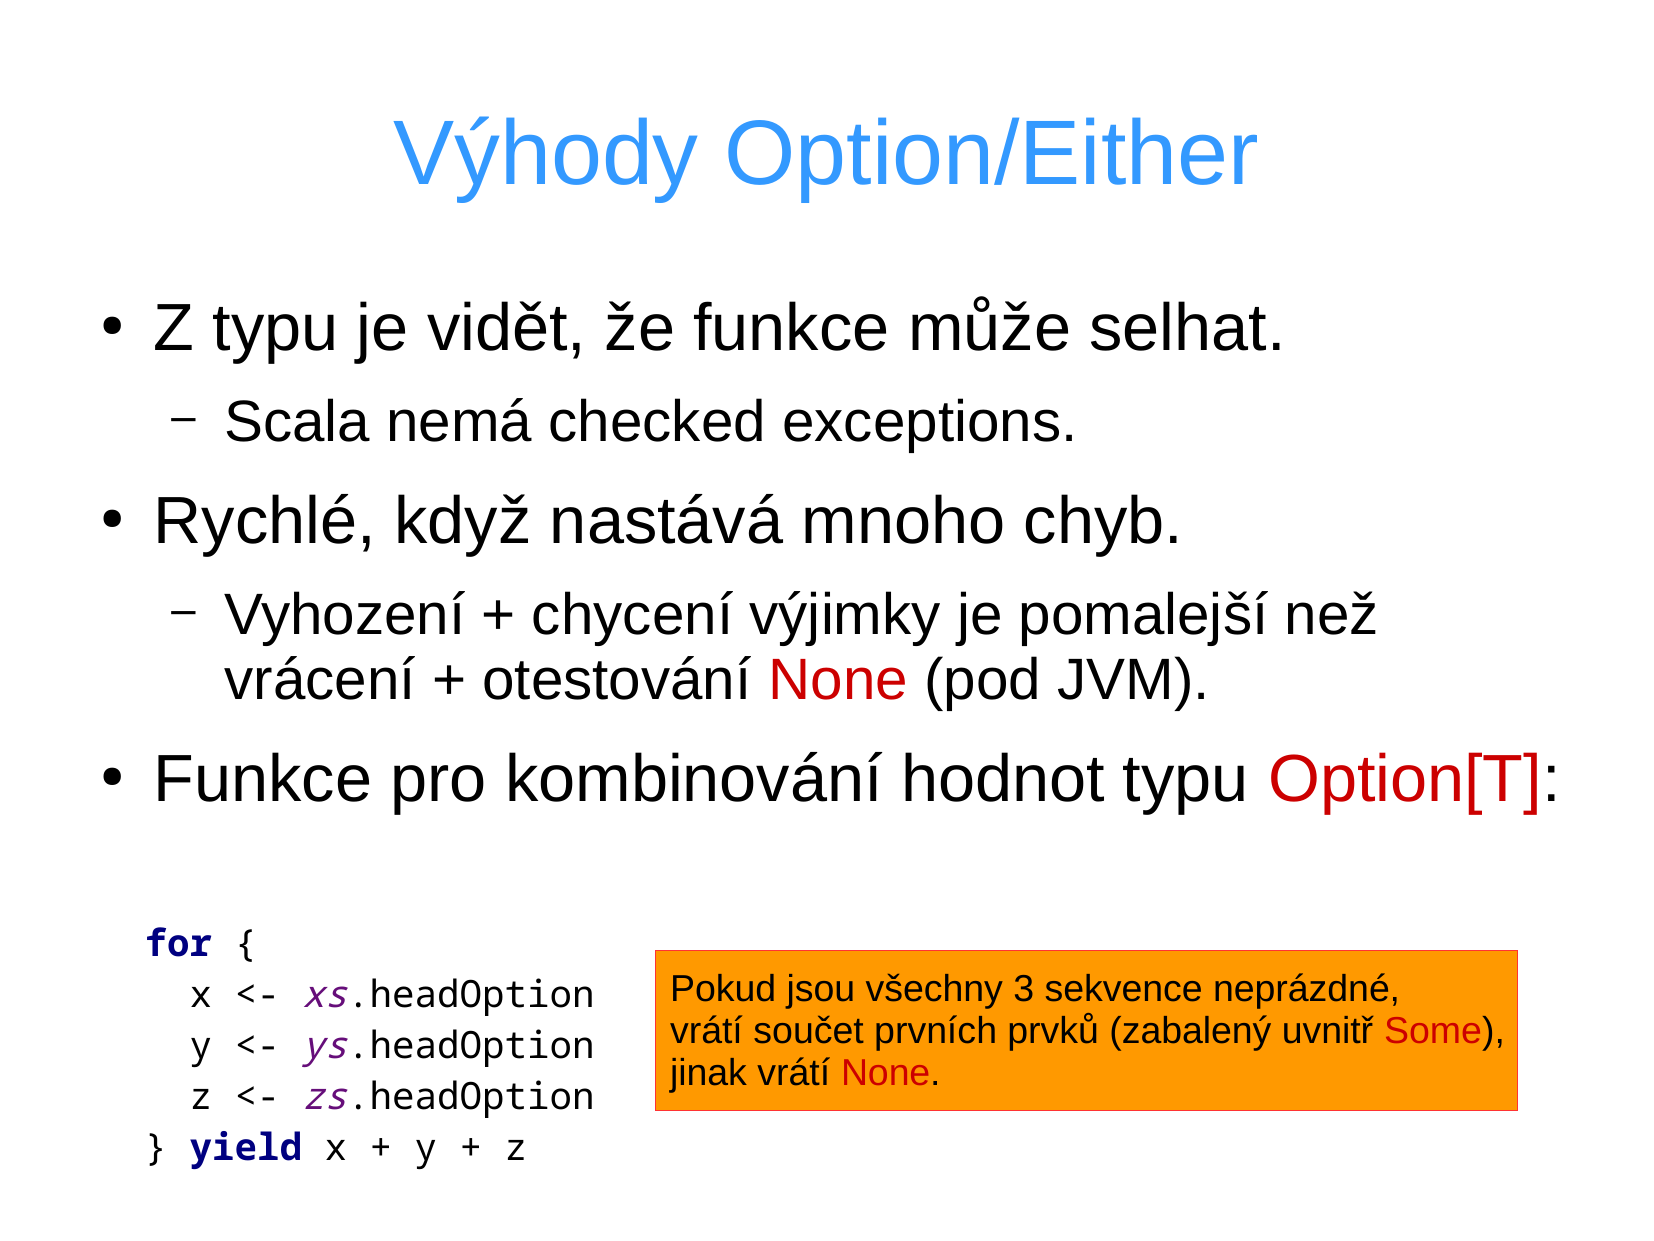

# Výhody Option/Either
Z typu je vidět, že funkce může selhat.
Scala nemá checked exceptions.
Rychlé, když nastává mnoho chyb.
Vyhození + chycení výjimky je pomalejší než vrácení + otestování None (pod JVM).
Funkce pro kombinování hodnot typu Option[T]:
for {
 x <- xs.headOption
 y <- ys.headOption
 z <- zs.headOption
} yield x + y + z
Pokud jsou všechny 3 sekvence neprázdné,
vrátí součet prvních prvků (zabalený uvnitř Some),
jinak vrátí None.